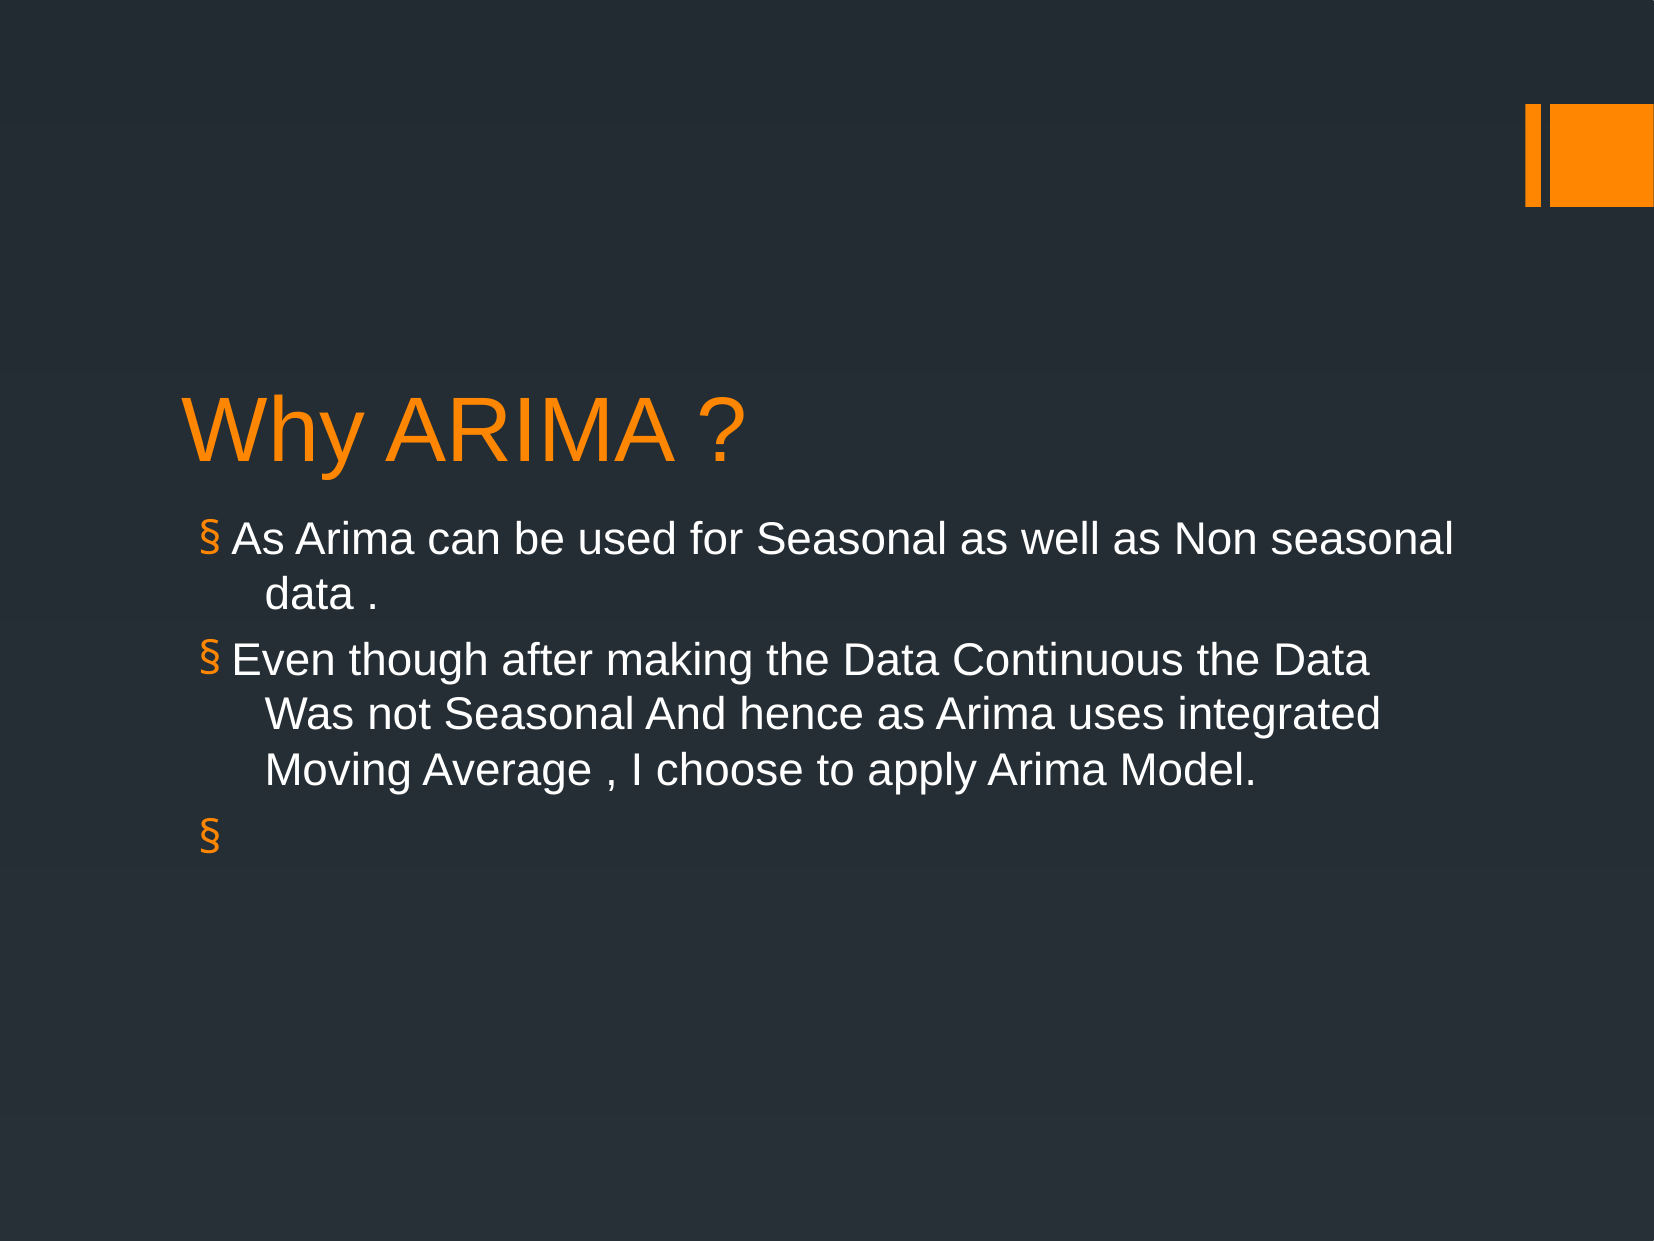

# Why ARIMA ?
As Arima can be used for Seasonal as well as Non seasonal data .
Even though after making the Data Continuous the Data Was not Seasonal And hence as Arima uses integrated Moving Average , I choose to apply Arima Model.